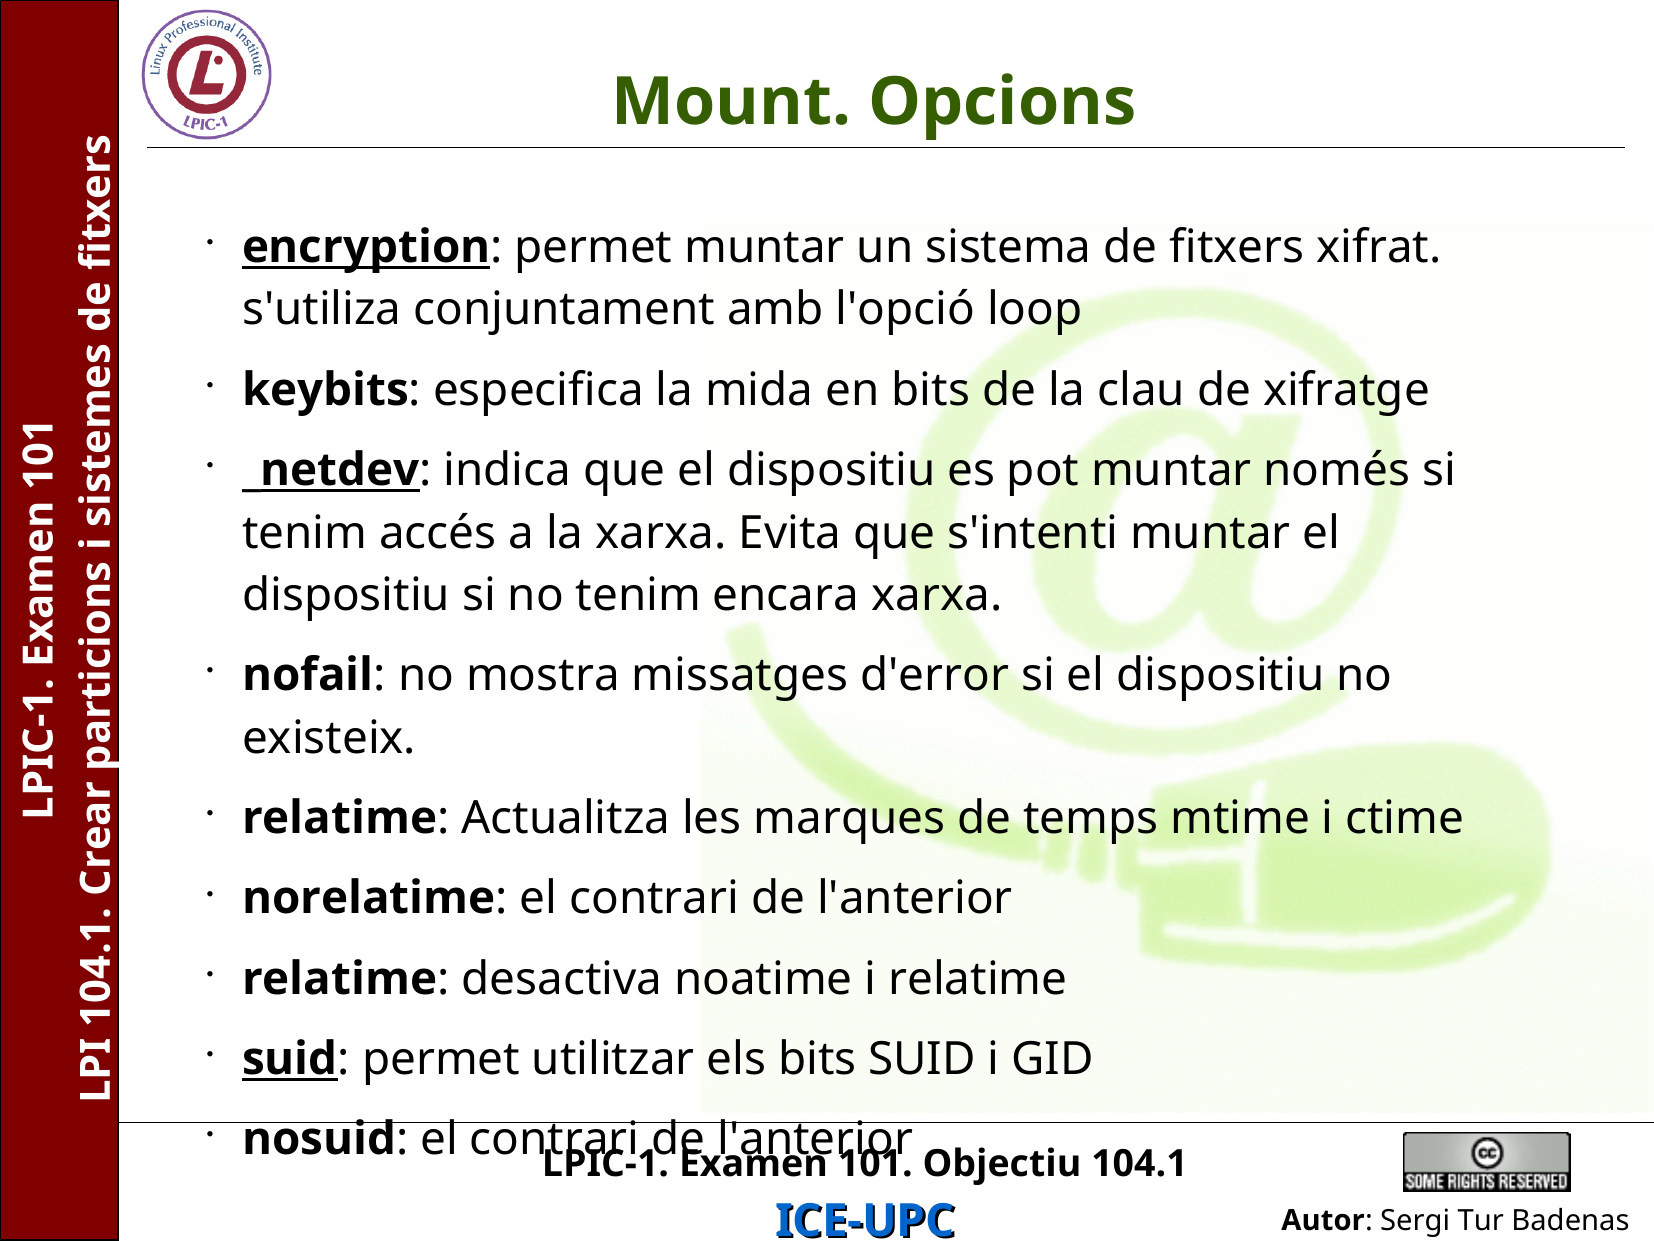

# Mount. Opcions
encryption: permet muntar un sistema de fitxers xifrat. s'utiliza conjuntament amb l'opció loop
keybits: especifica la mida en bits de la clau de xifratge
_netdev: indica que el dispositiu es pot muntar només si tenim accés a la xarxa. Evita que s'intenti muntar el dispositiu si no tenim encara xarxa.
nofail: no mostra missatges d'error si el dispositiu no existeix.
relatime: Actualitza les marques de temps mtime i ctime
norelatime: el contrari de l'anterior
relatime: desactiva noatime i relatime
suid: permet utilitzar els bits SUID i GID
nosuid: el contrari de l'anterior